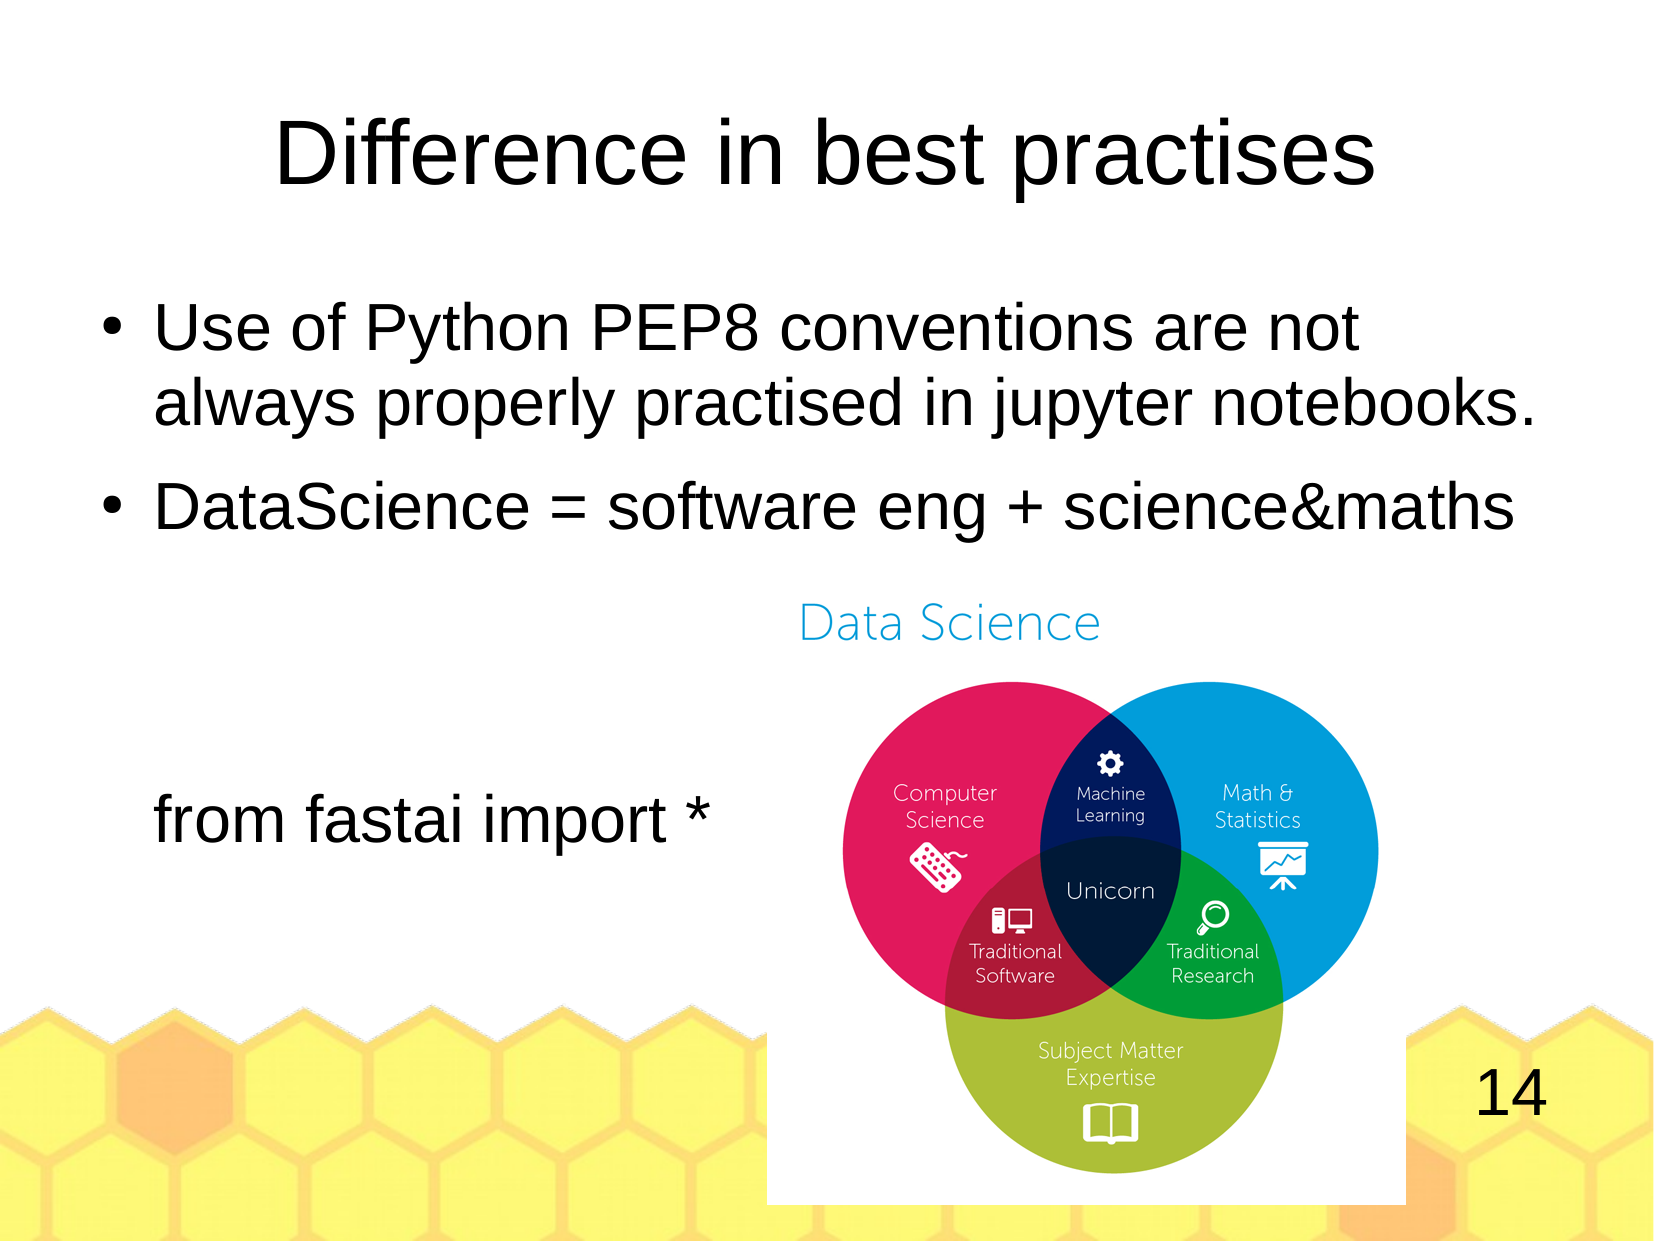

# Difference in best practises
Use of Python PEP8 conventions are not always properly practised in jupyter notebooks.
DataScience = software eng + science&maths
from fastai import *
14